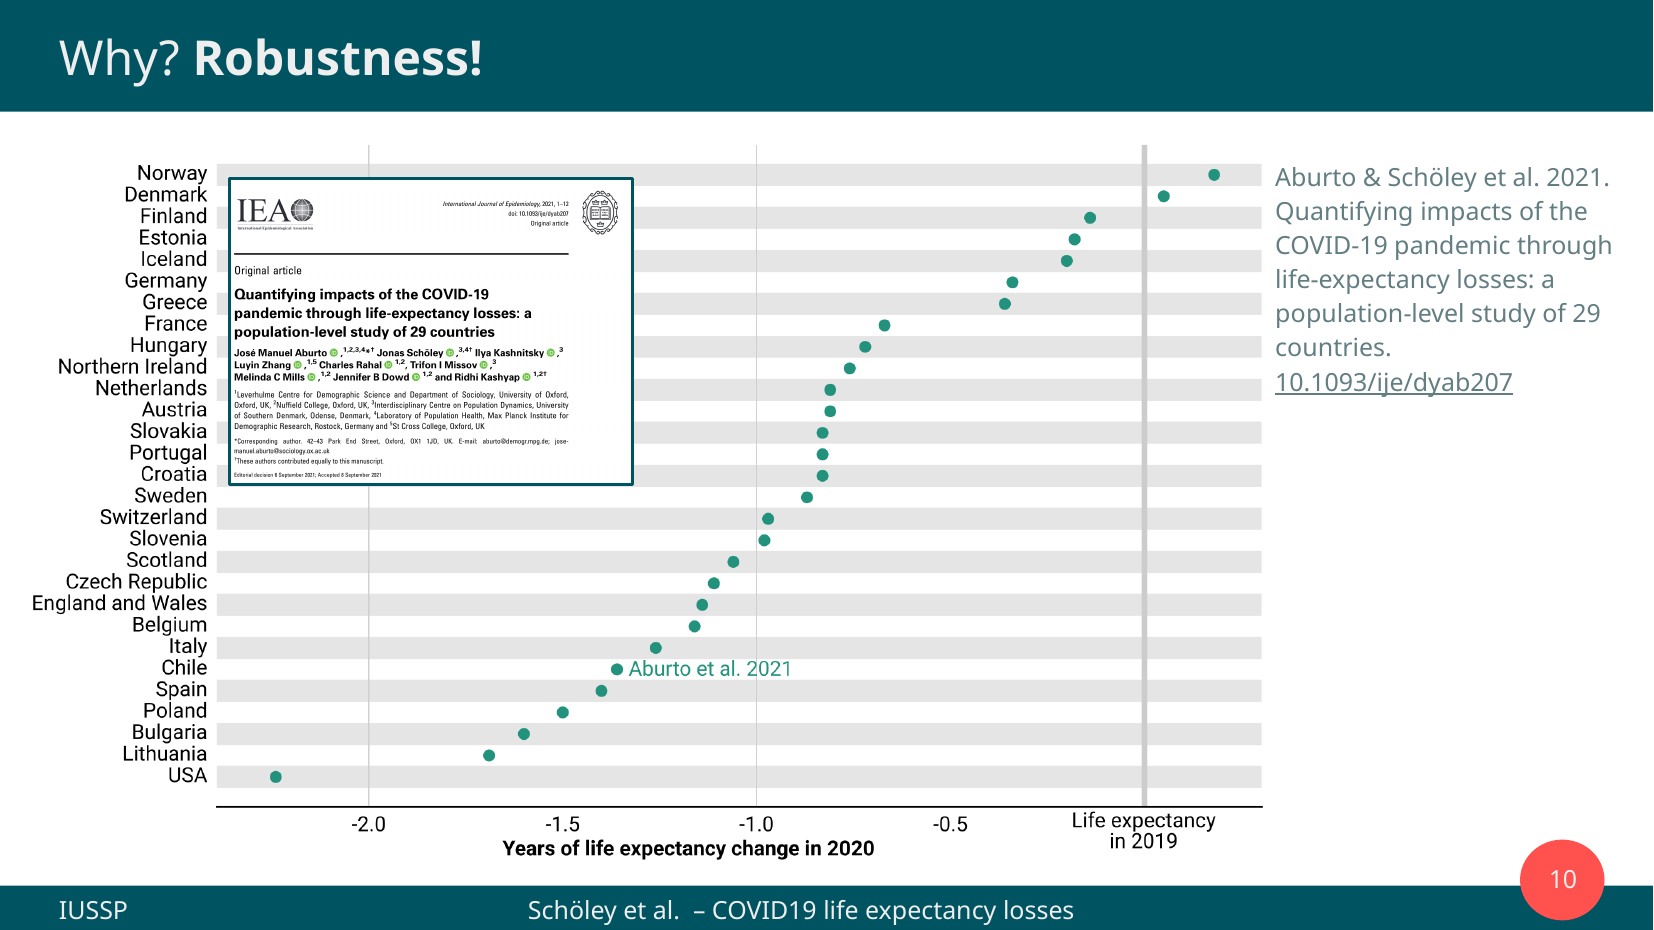

# Why? Robustness!
Aburto & Schöley et al. 2021. Quantifying impacts of the COVID-19 pandemic through life-expectancy losses: a population-level study of 29 countries. 10.1093/ije/dyab207
10
IUSSP
Schöley et al. – COVID19 life expectancy losses